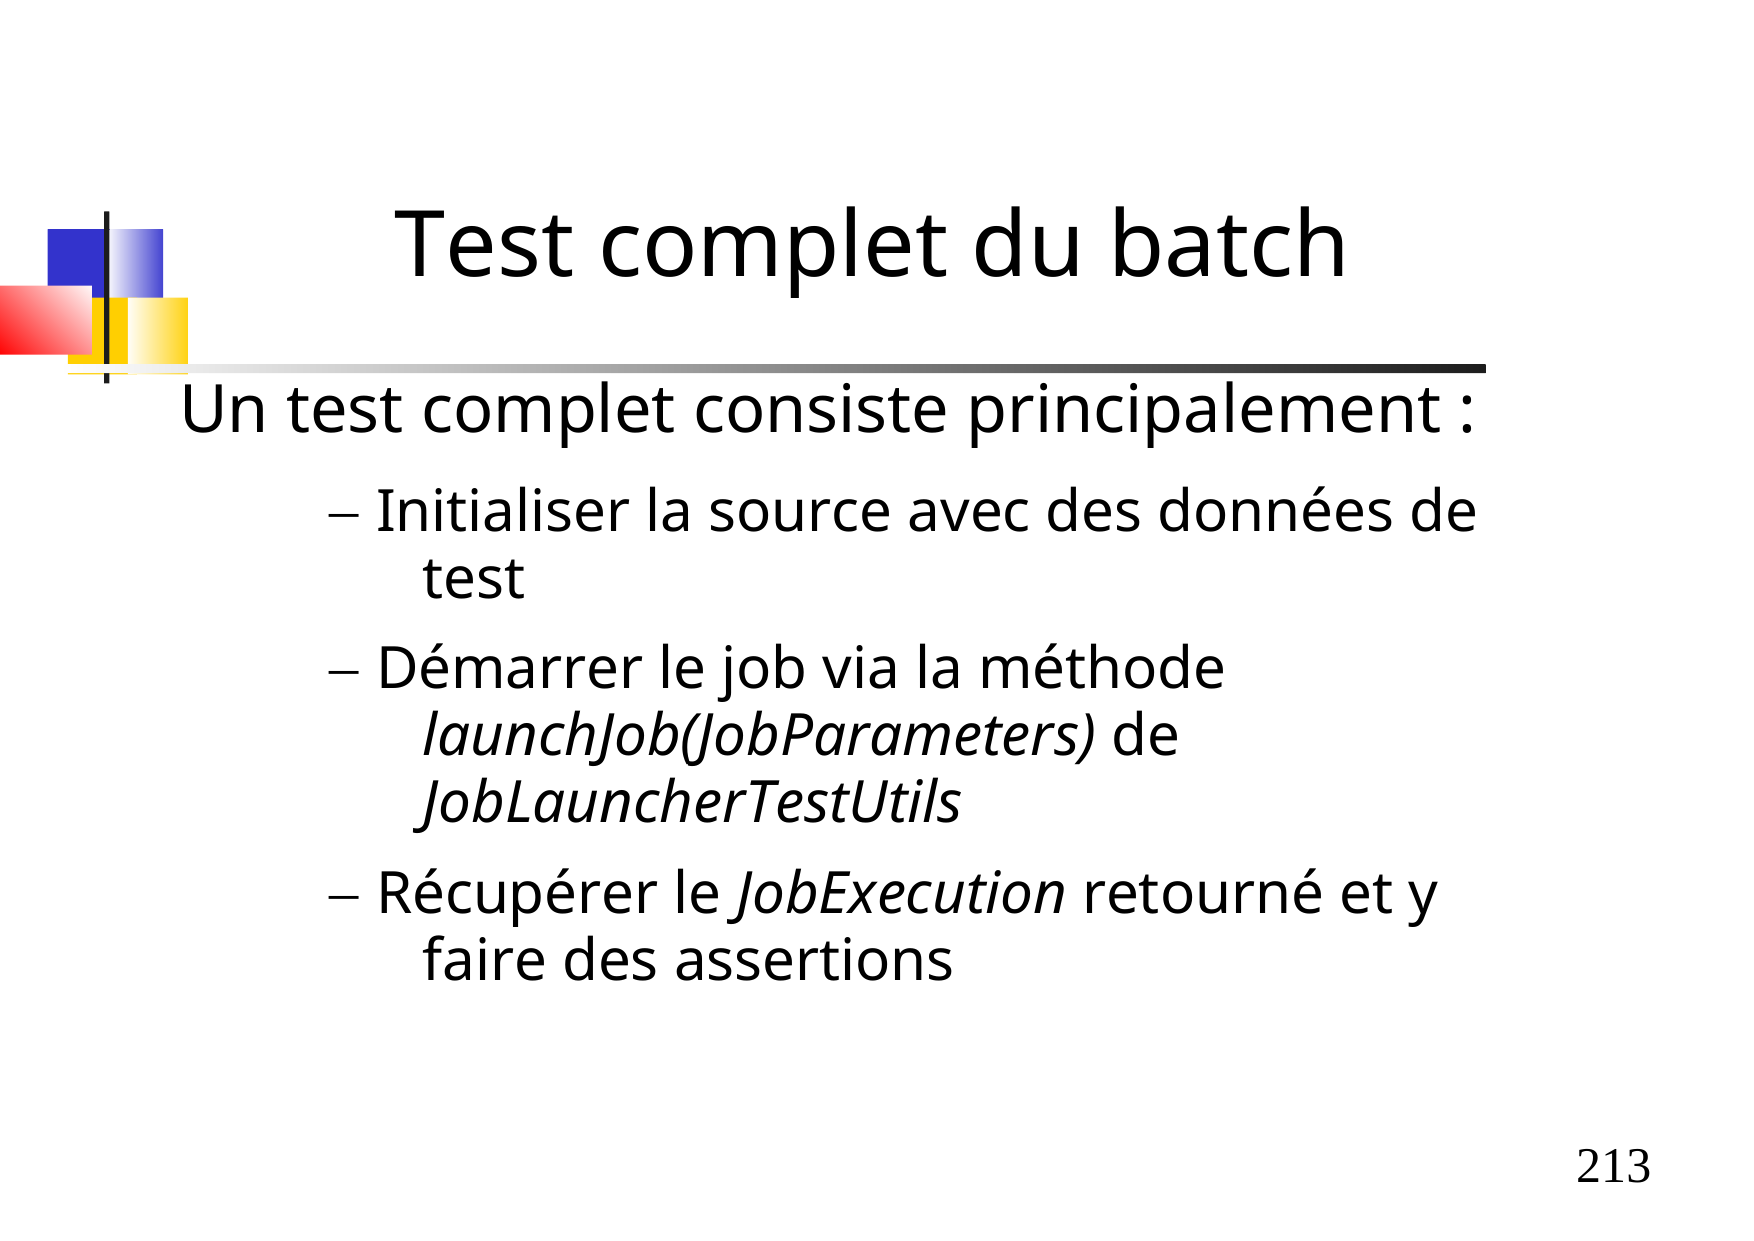

# Test complet du batch
Un test complet consiste principalement :
Initialiser la source avec des données de test
Démarrer le job via la méthode launchJob(JobParameters) de JobLauncherTestUtils
Récupérer le JobExecution retourné et y faire des assertions